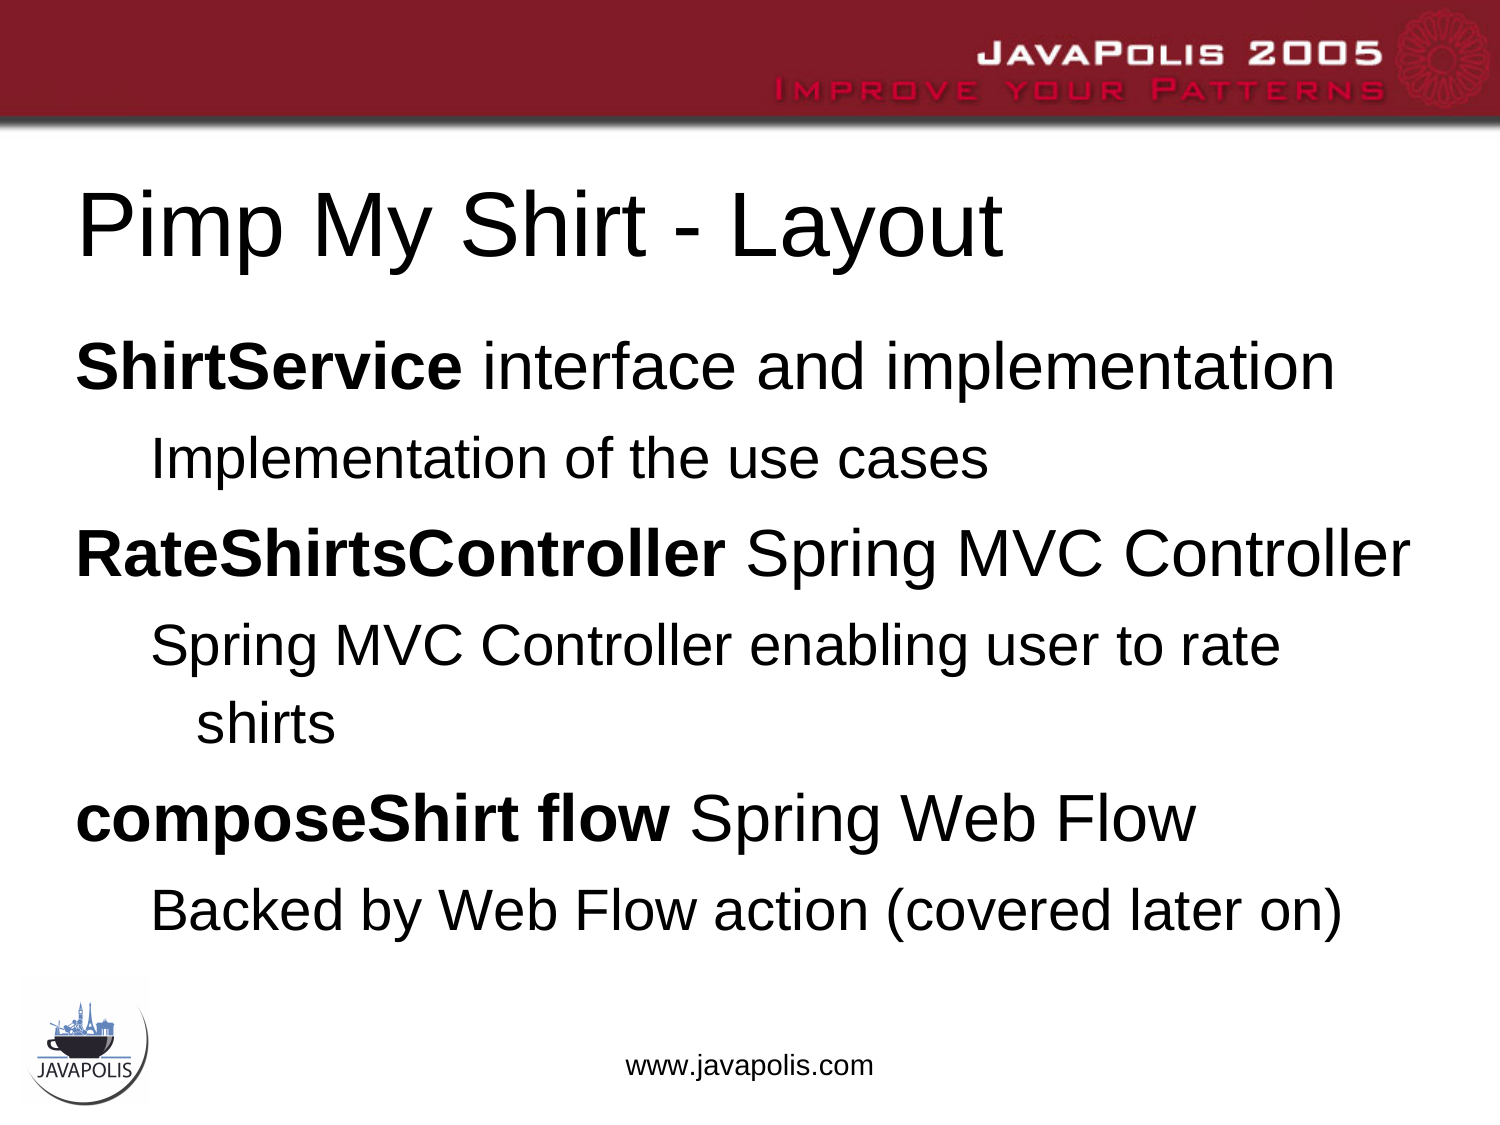

# Pimp My Shirt - Layout
ShirtService interface and implementation
Implementation of the use cases
RateShirtsController Spring MVC Controller
Spring MVC Controller enabling user to rate shirts
composeShirt flow Spring Web Flow
Backed by Web Flow action (covered later on)